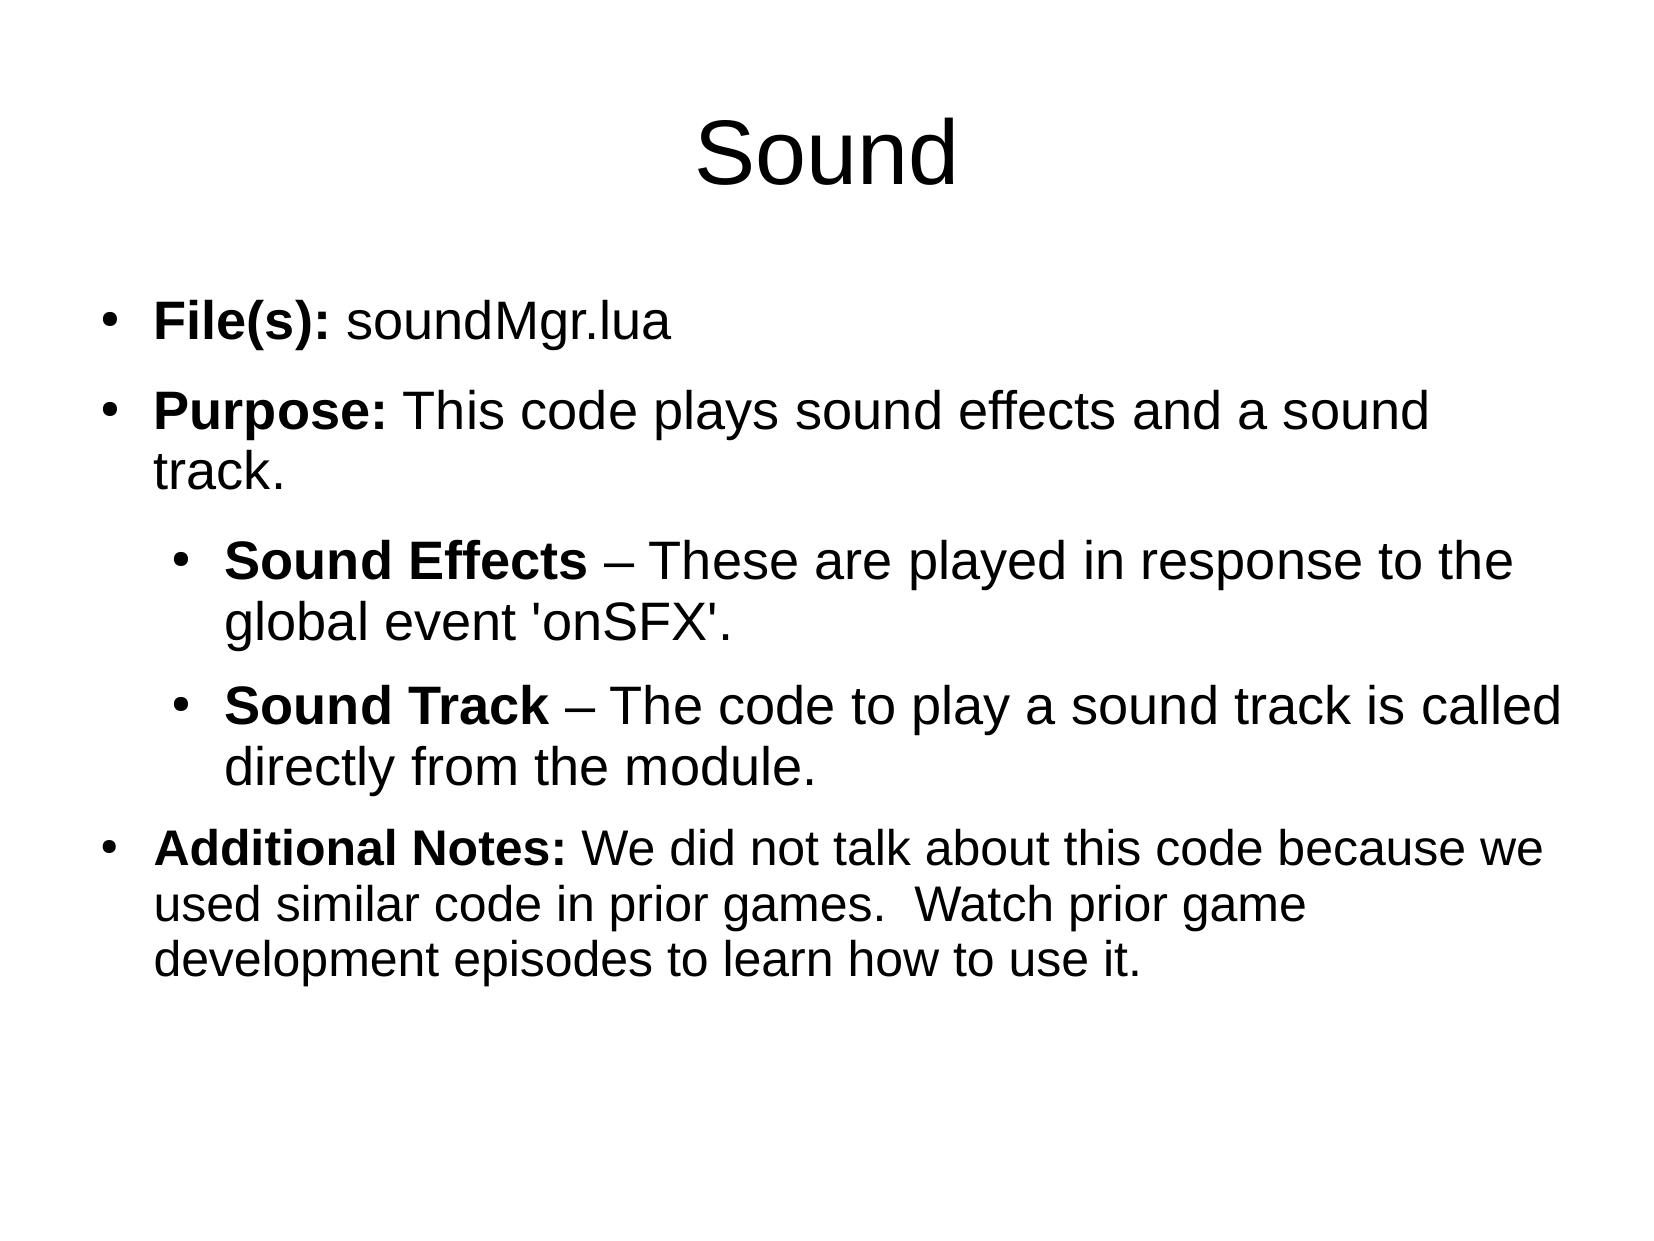

# Sound
File(s): soundMgr.lua
Purpose: This code plays sound effects and a sound track.
Sound Effects – These are played in response to the global event 'onSFX'.
Sound Track – The code to play a sound track is called directly from the module.
Additional Notes: We did not talk about this code because we used similar code in prior games. Watch prior game development episodes to learn how to use it.